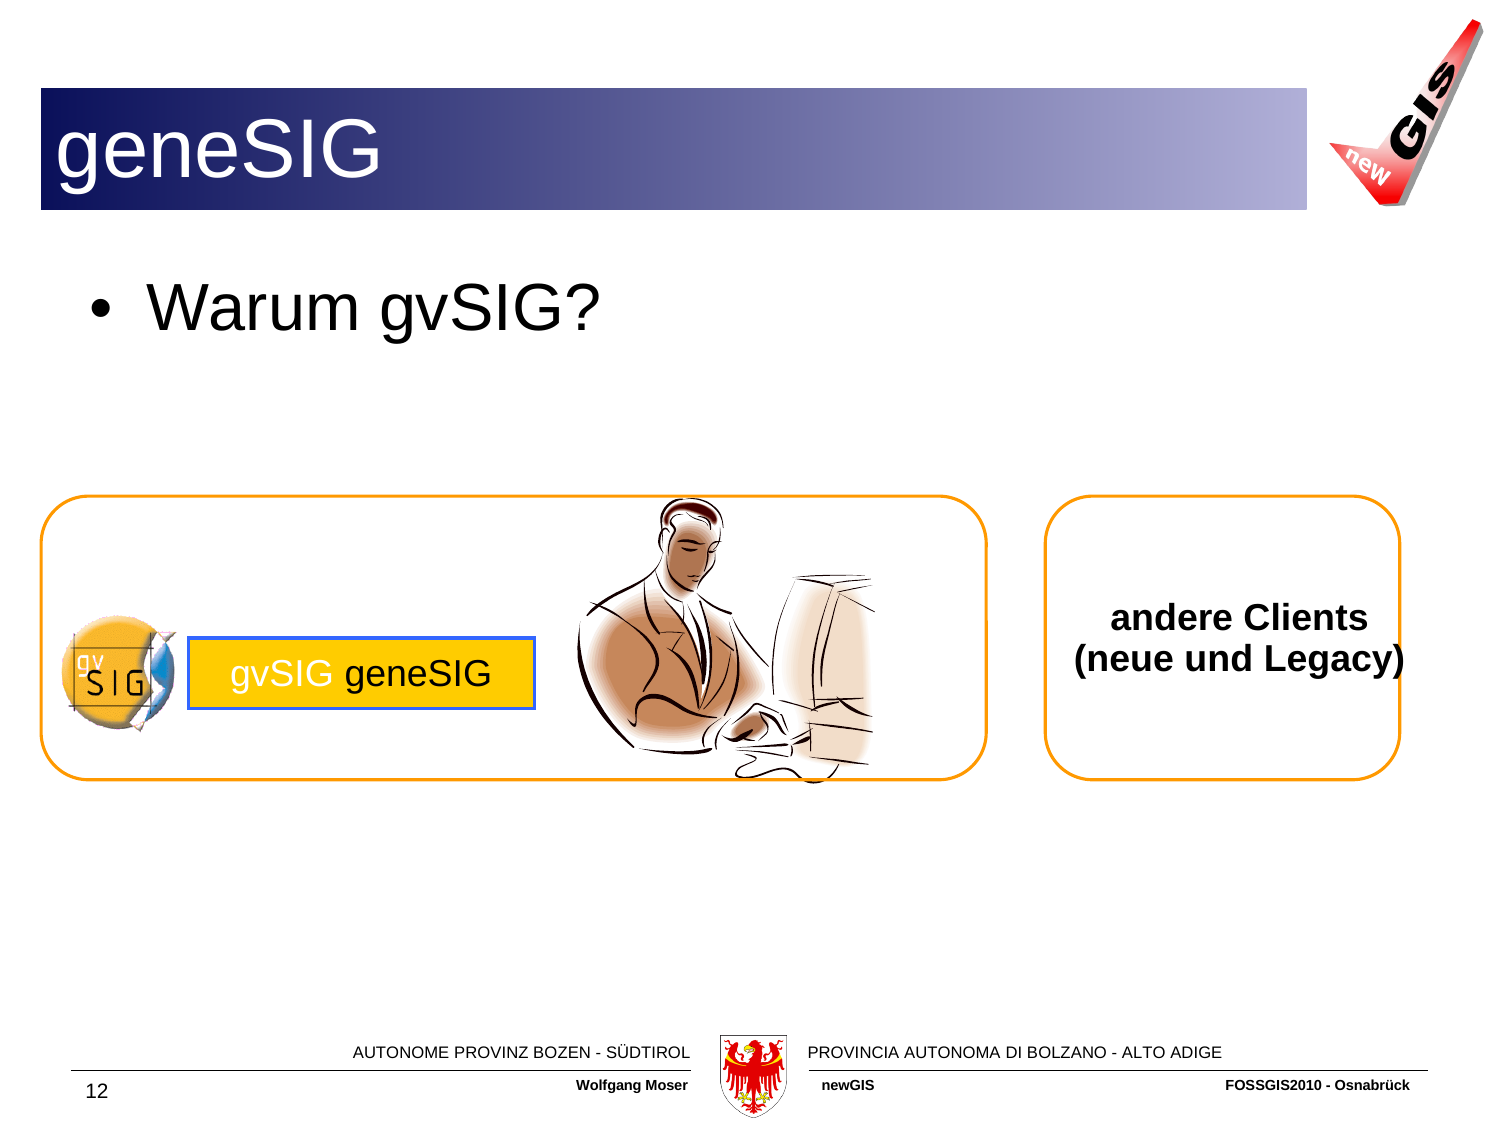

geneSIG
# Warum gvSIG?
andere Clients
(neue und Legacy)
gvSIG geneSIG